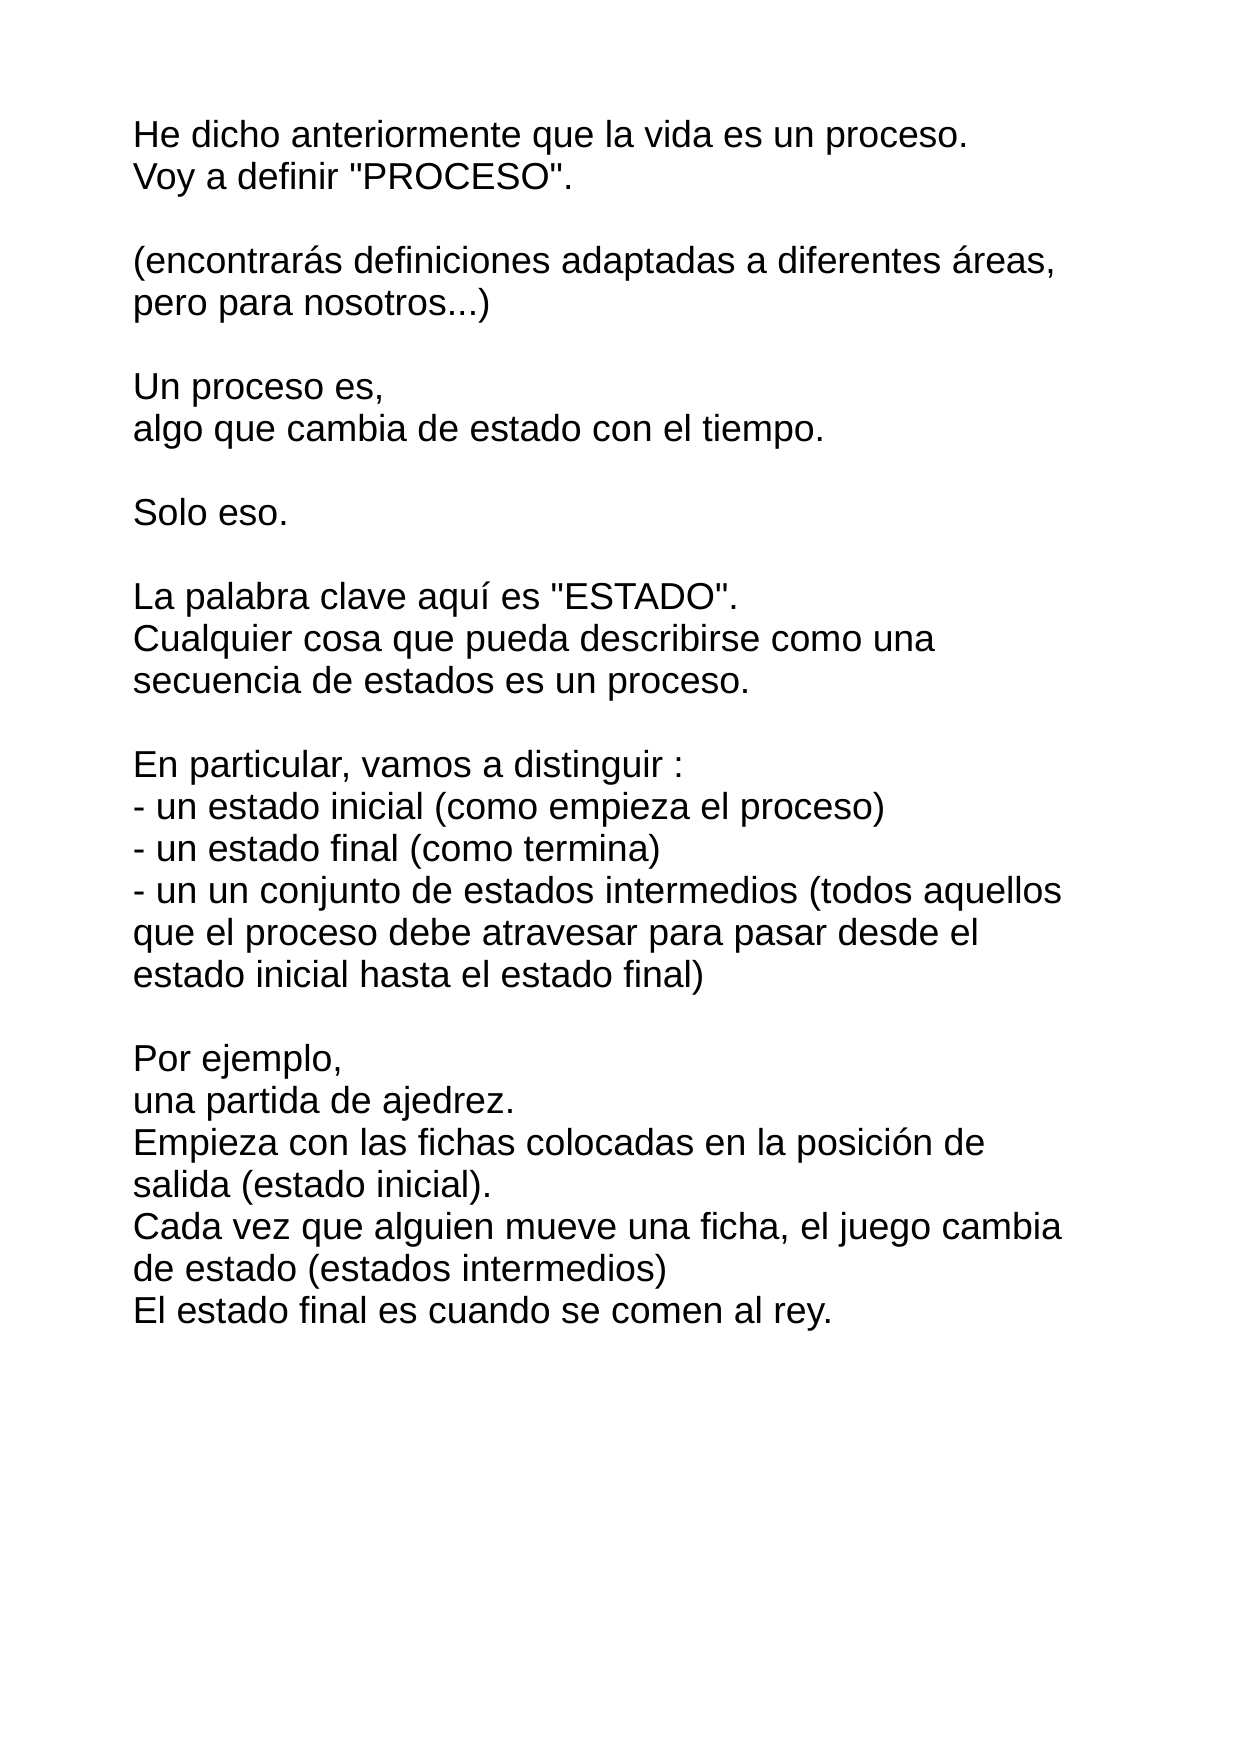

He dicho anteriormente que la vida es un proceso.
Voy a definir "PROCESO".
(encontrarás definiciones adaptadas a diferentes áreas, pero para nosotros...)
Un proceso es,
algo que cambia de estado con el tiempo.
Solo eso.
La palabra clave aquí es "ESTADO".
Cualquier cosa que pueda describirse como una secuencia de estados es un proceso.
En particular, vamos a distinguir :
- un estado inicial (como empieza el proceso)
- un estado final (como termina)
- un un conjunto de estados intermedios (todos aquellos que el proceso debe atravesar para pasar desde el estado inicial hasta el estado final)
Por ejemplo,
una partida de ajedrez.
Empieza con las fichas colocadas en la posición de salida (estado inicial).
Cada vez que alguien mueve una ficha, el juego cambia de estado (estados intermedios)
El estado final es cuando se comen al rey.